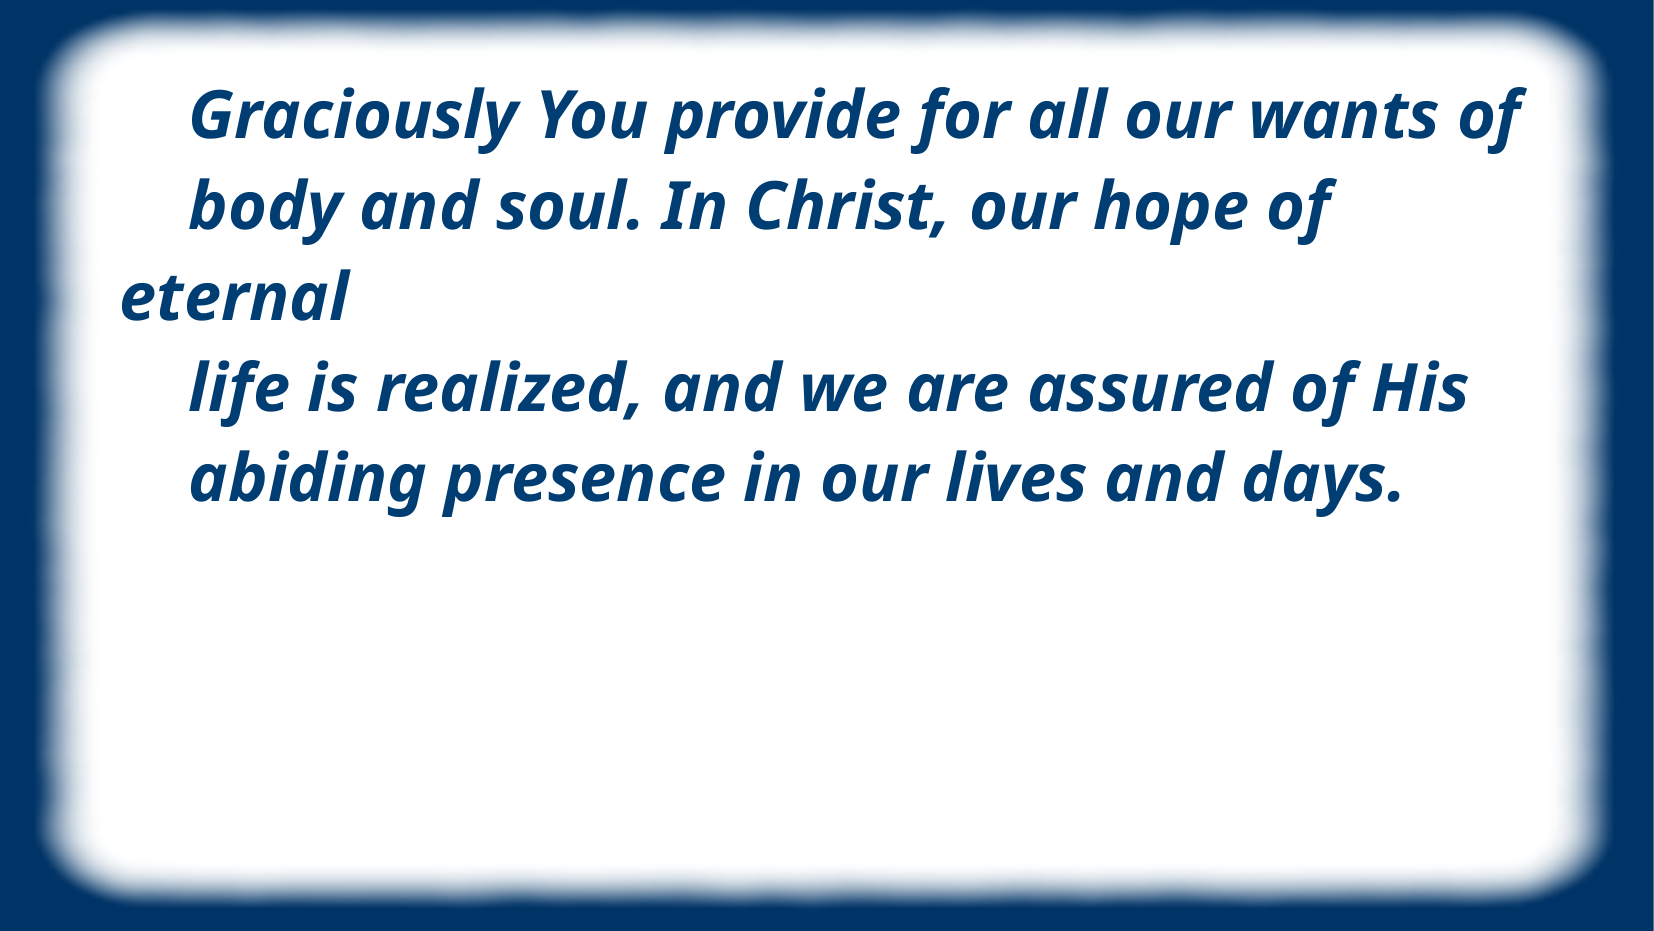

Graciously You provide for all our wants of
 body and soul. In Christ, our hope of eternal
 life is realized, and we are assured of His
 abiding presence in our lives and days.